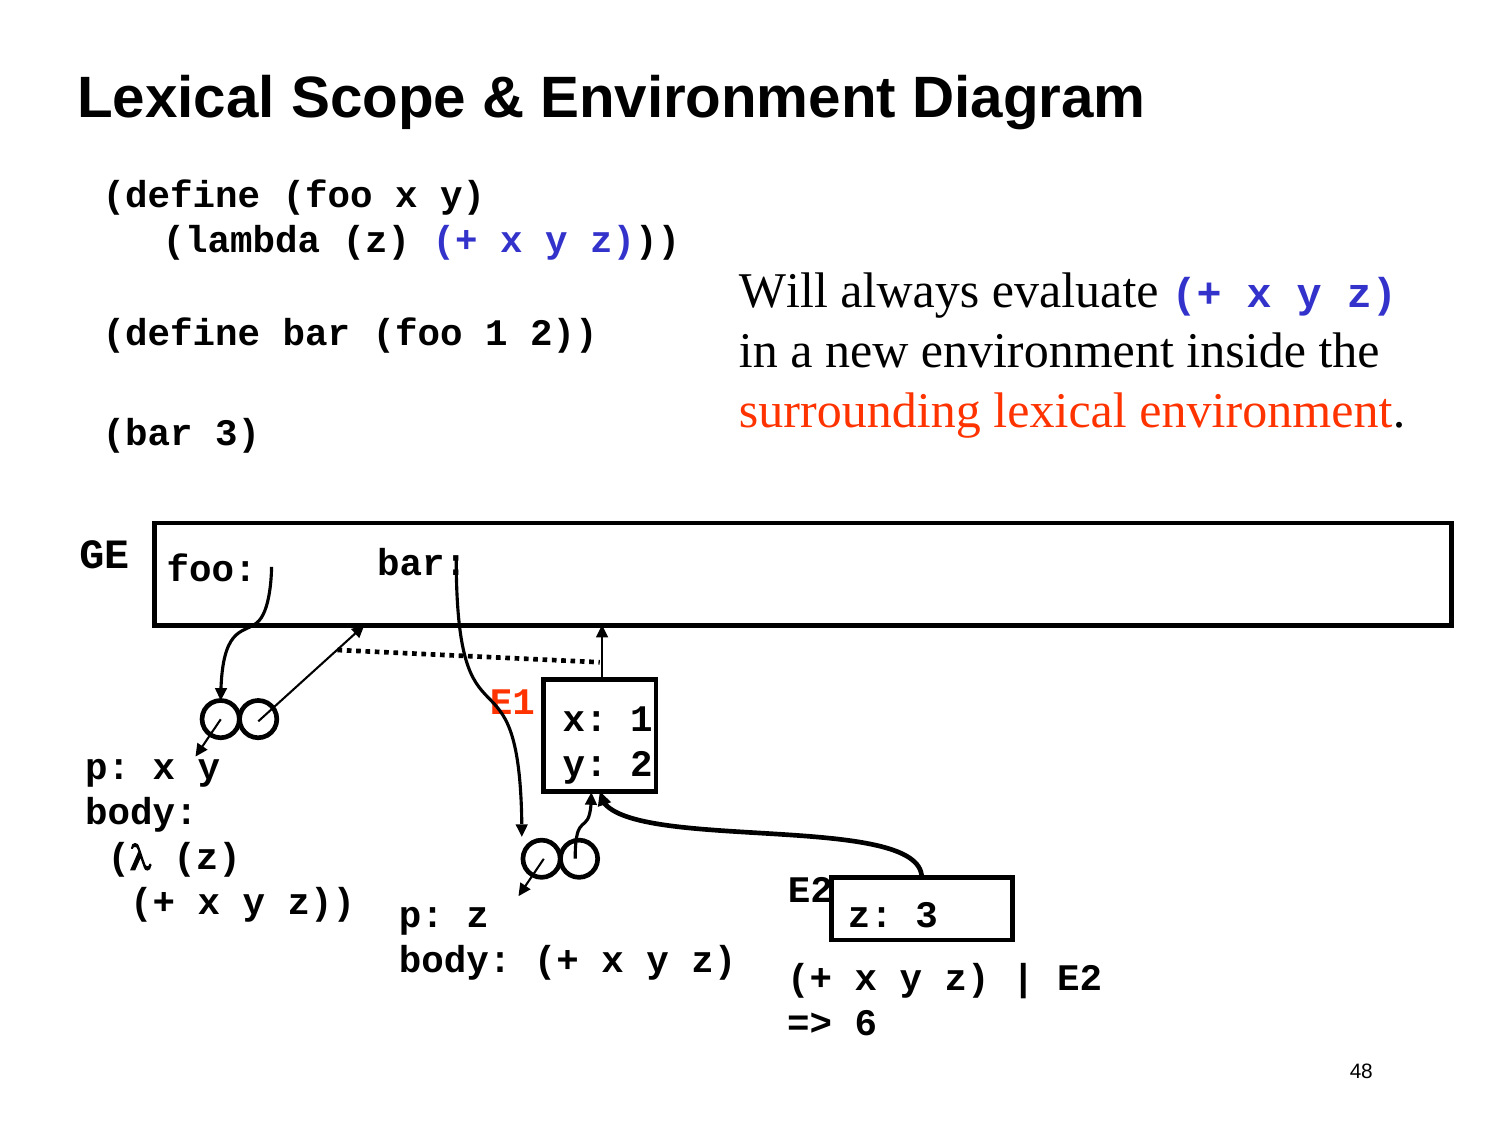

Lexical Scope & Environment Diagram
(define (foo x y)
 (lambda (z) (+ x y z)))
Will always evaluate (+ x y z)
in a new environment inside the
surrounding lexical environment.
(define bar (foo 1 2))
(bar 3)
GE
bar:
foo:
p: x y
body:
 ( (z)
 (+ x y z))
E1
x: 1
y: 2
p: z
body: (+ x y z)
E2
z: 3
(+ x y z) | E2
=> 6